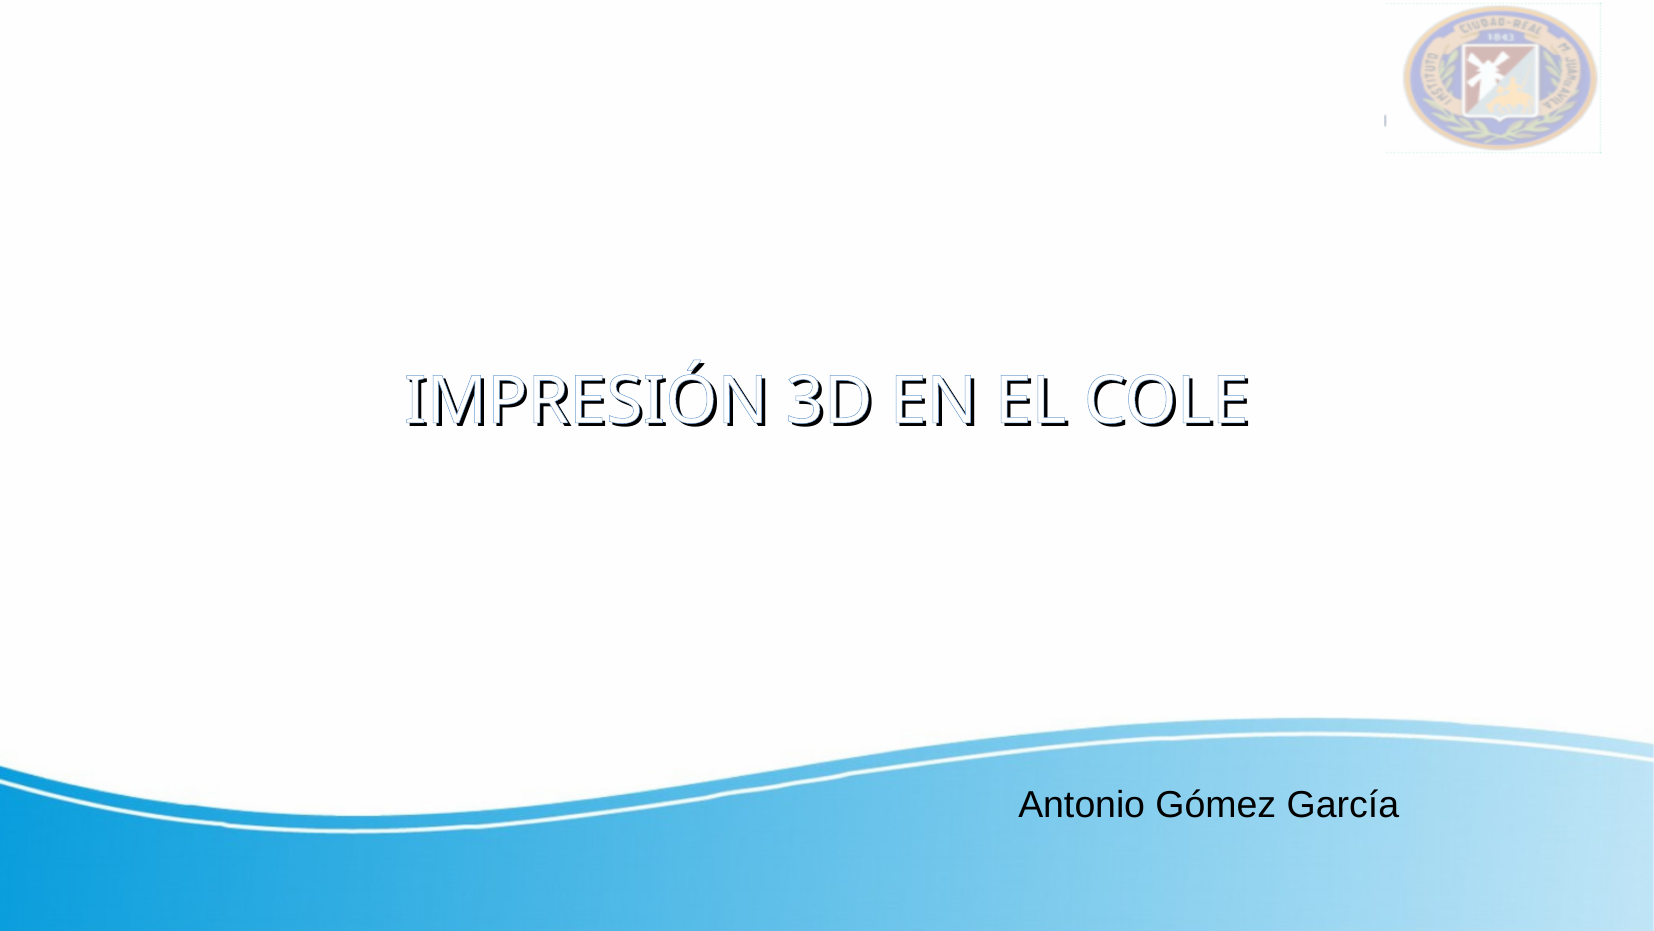

IMPRESIÓN 3D EN EL COLE
Antonio Gómez García